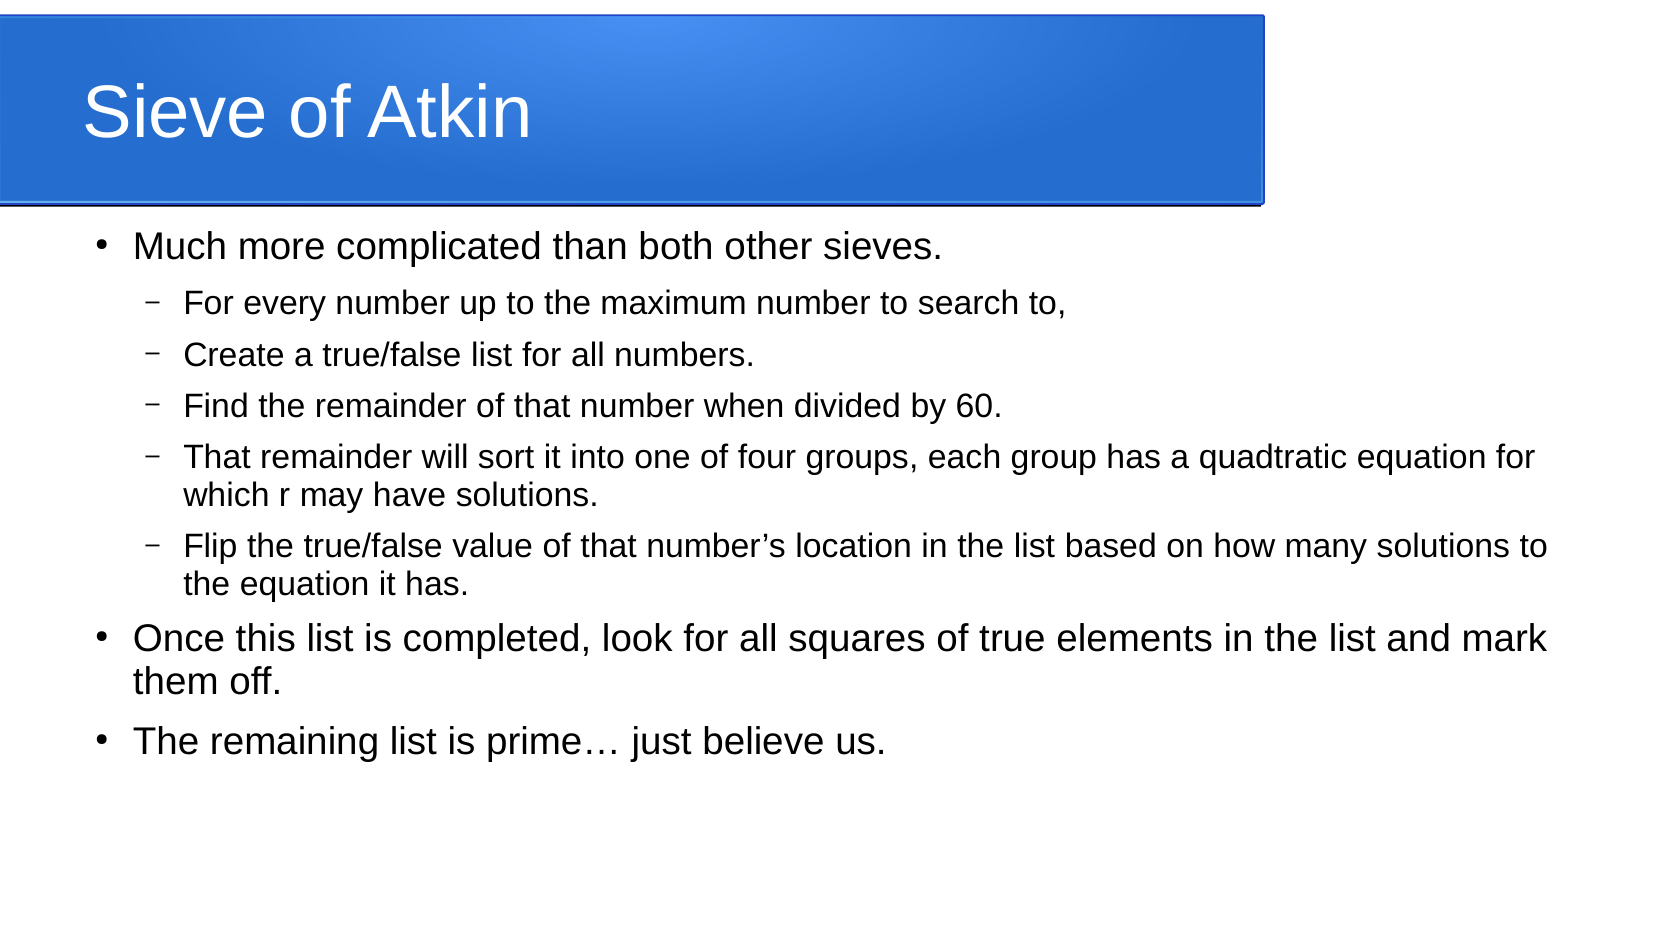

# Sieve of Atkin
Much more complicated than both other sieves.
For every number up to the maximum number to search to,
Create a true/false list for all numbers.
Find the remainder of that number when divided by 60.
That remainder will sort it into one of four groups, each group has a quadtratic equation for which r may have solutions.
Flip the true/false value of that number’s location in the list based on how many solutions to the equation it has.
Once this list is completed, look for all squares of true elements in the list and mark them off.
The remaining list is prime… just believe us.